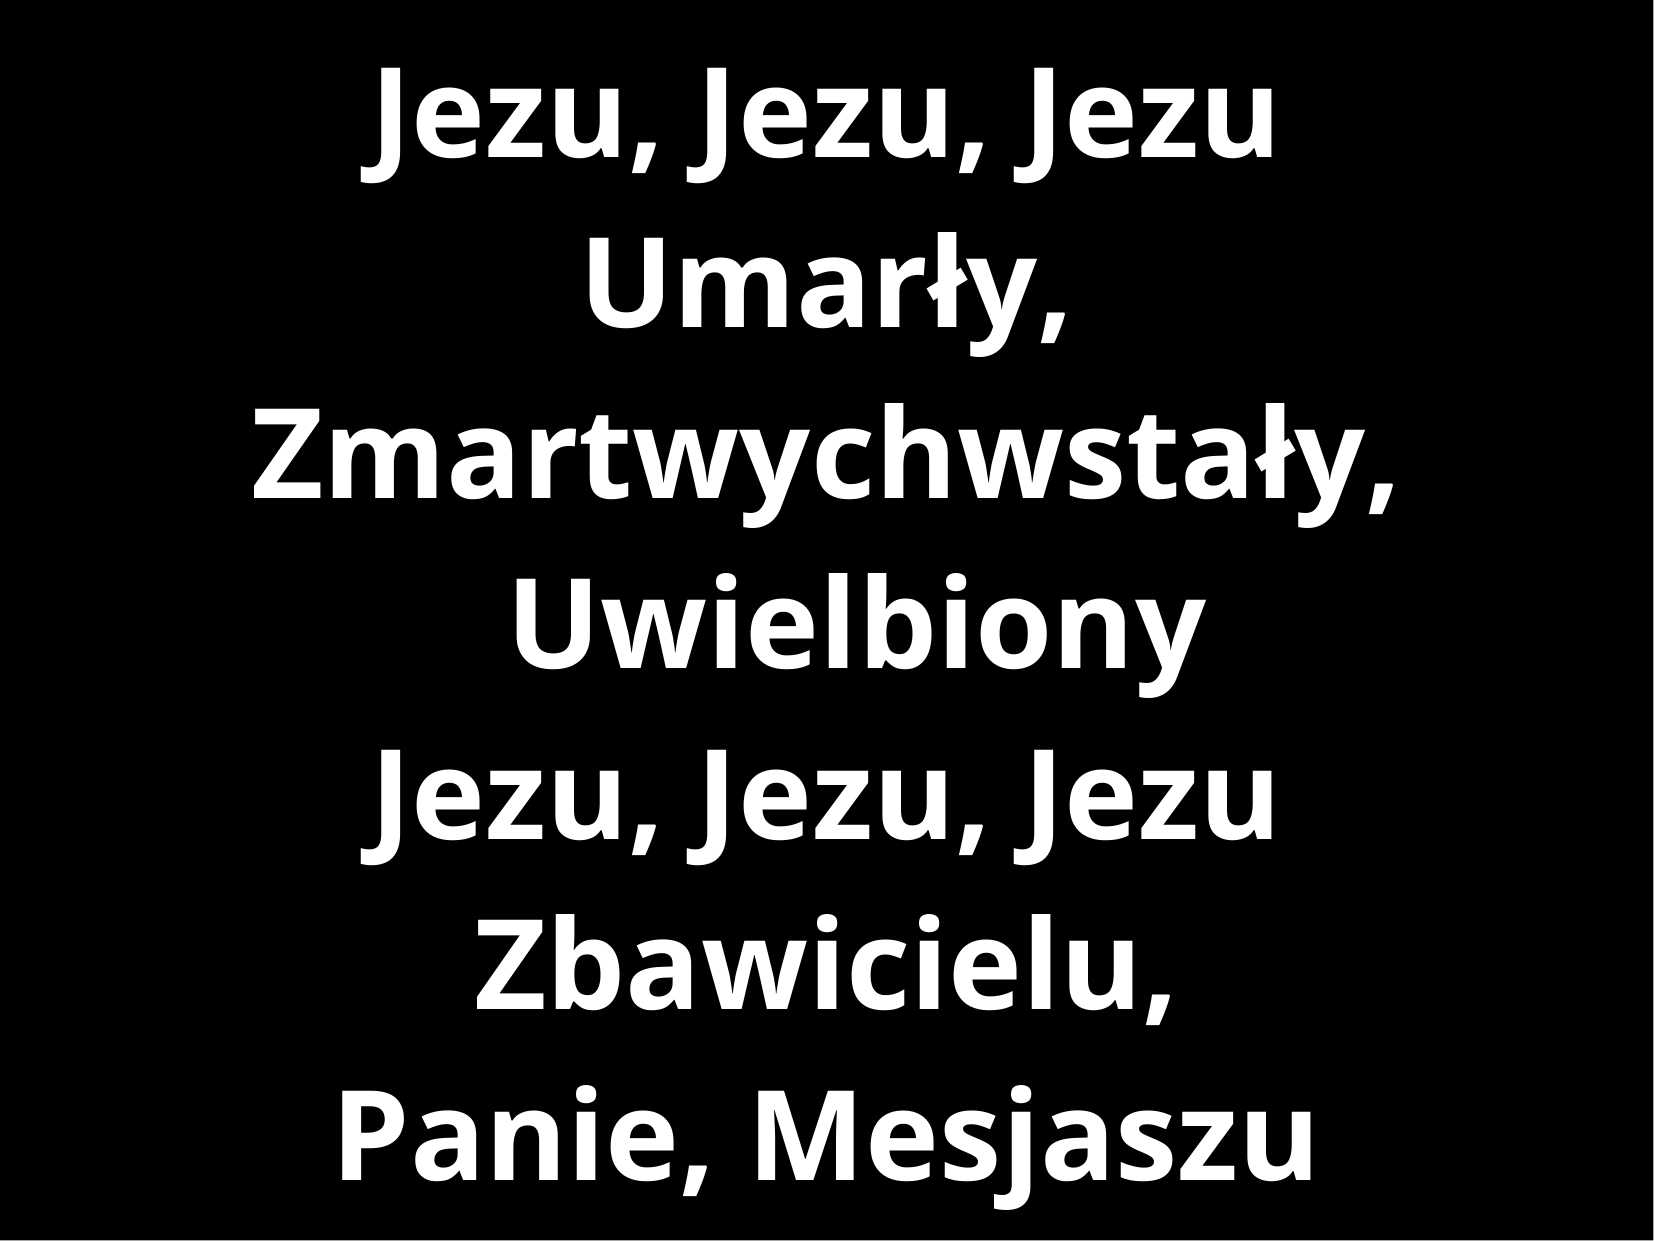

# Jezu, Jezu, Jezu Umarły, Zmartwychwstały, pppUwielbiony Jezu, Jezu, Jezu Zbawicielu, Panie, Mesjaszu